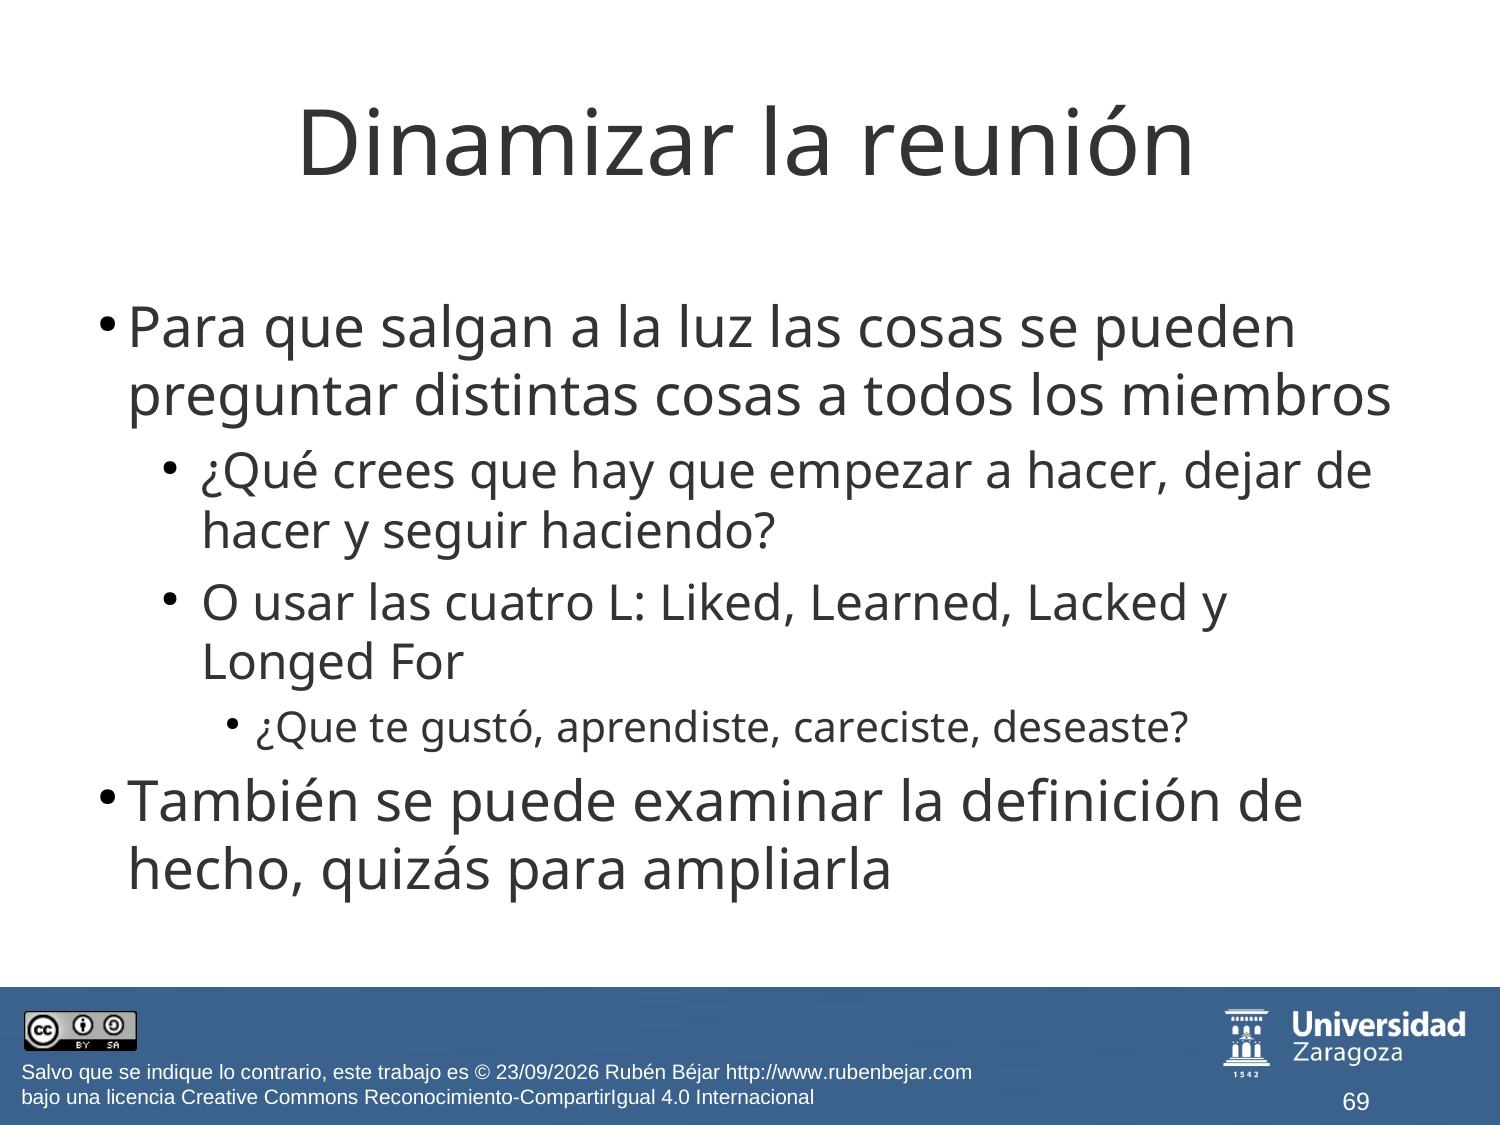

# Dinamizar la reunión
Para que salgan a la luz las cosas se pueden preguntar distintas cosas a todos los miembros
¿Qué crees que hay que empezar a hacer, dejar de hacer y seguir haciendo?
O usar las cuatro L: Liked, Learned, Lacked y Longed For
¿Que te gustó, aprendiste, careciste, deseaste?
También se puede examinar la definición de hecho, quizás para ampliarla